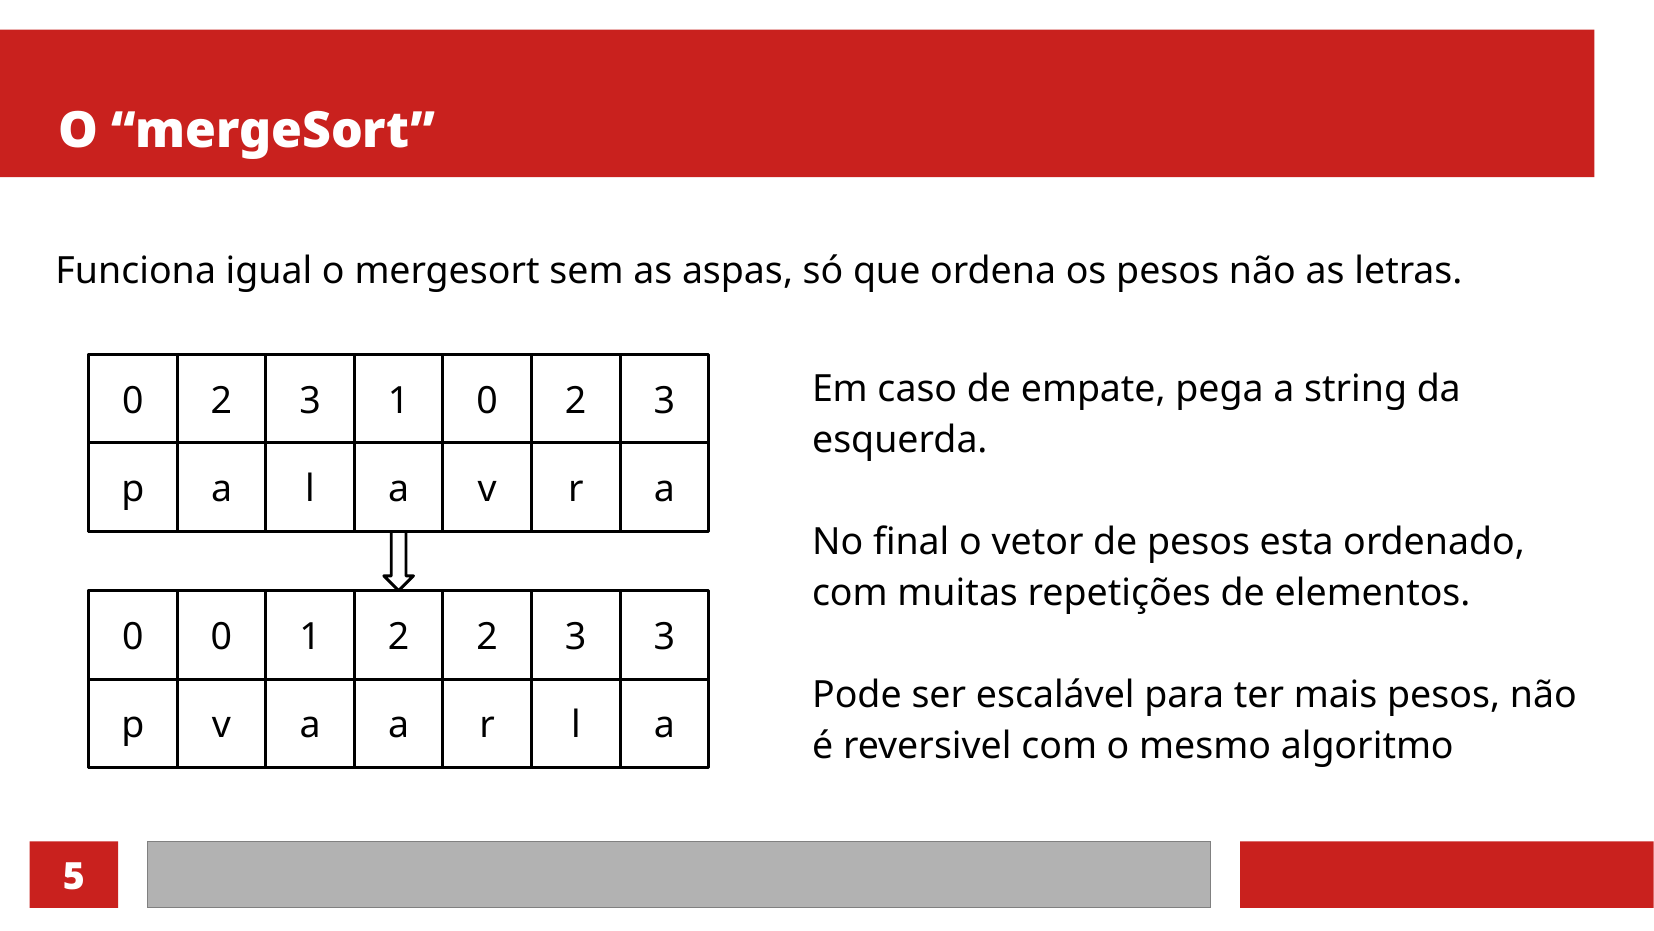

# O “mergeSort”
Funciona igual o mergesort sem as aspas, só que ordena os pesos não as letras.
0
2
3
1
0
2
3
Em caso de empate, pega a string da esquerda.
No final o vetor de pesos esta ordenado, com muitas repetições de elementos.
Pode ser escalável para ter mais pesos, não é reversivel com o mesmo algoritmo
p
a
l
a
v
r
a
0
0
1
2
2
3
3
p
v
a
a
r
l
a
5